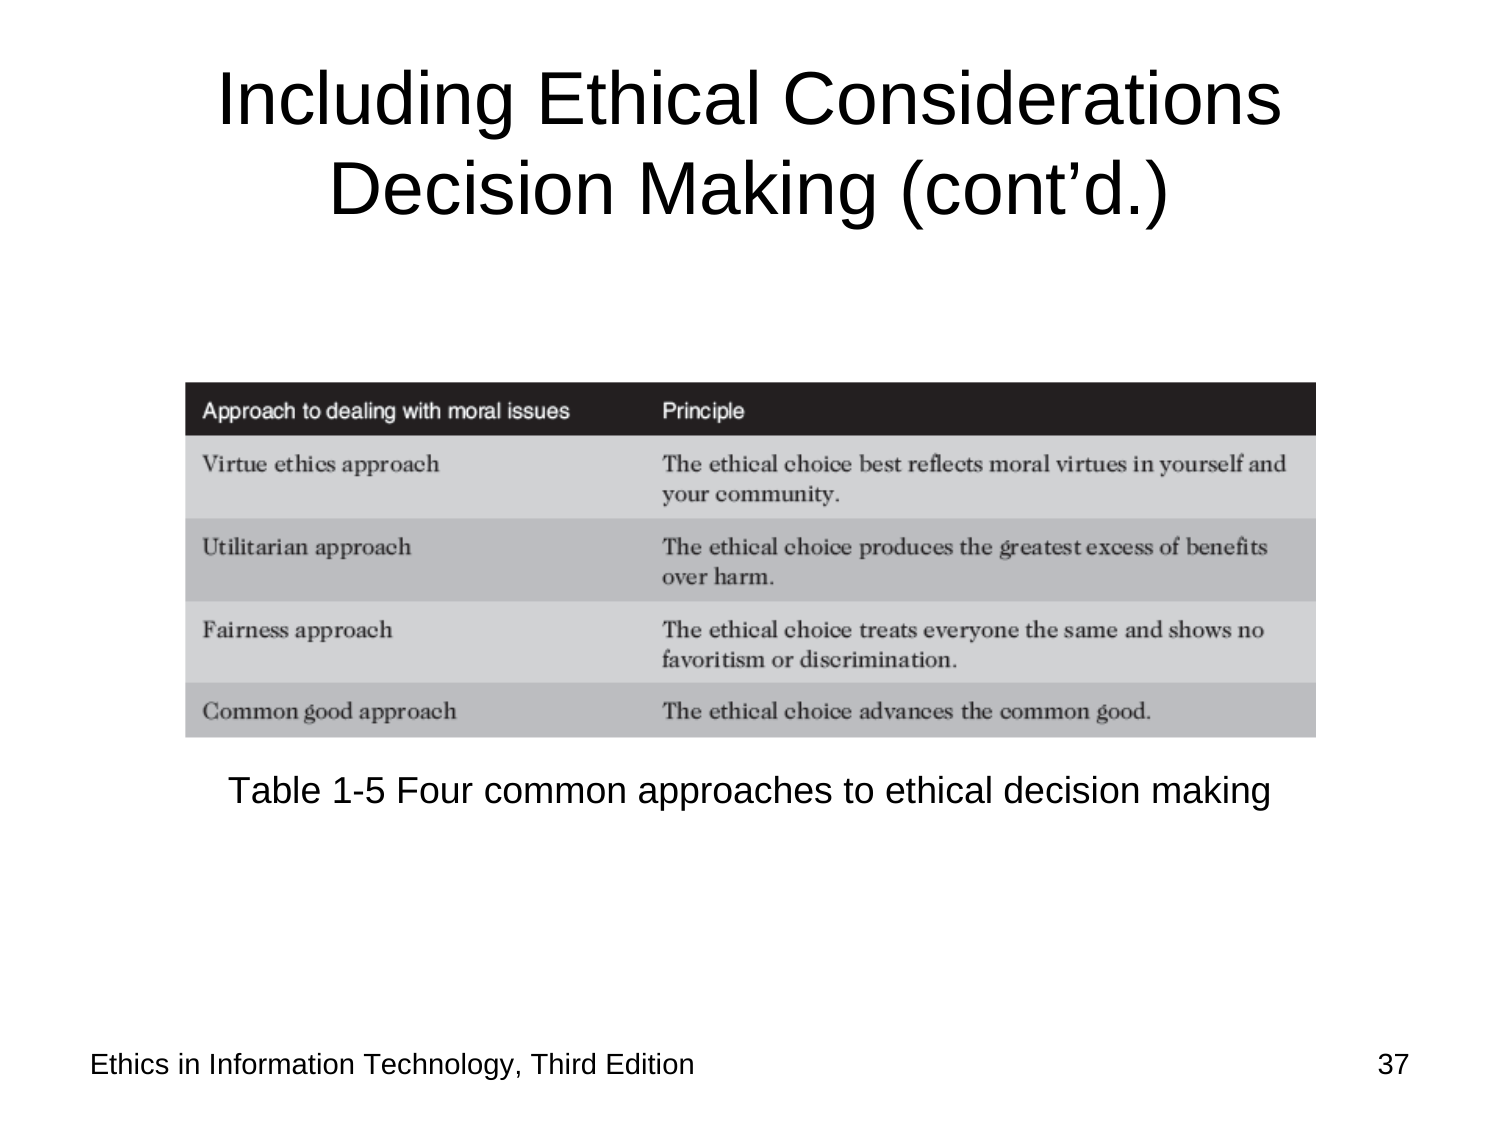

# Including Ethical Considerations Decision Making (cont’d.)
Table 1-5 Four common approaches to ethical decision making
Ethics in Information Technology, Third Edition